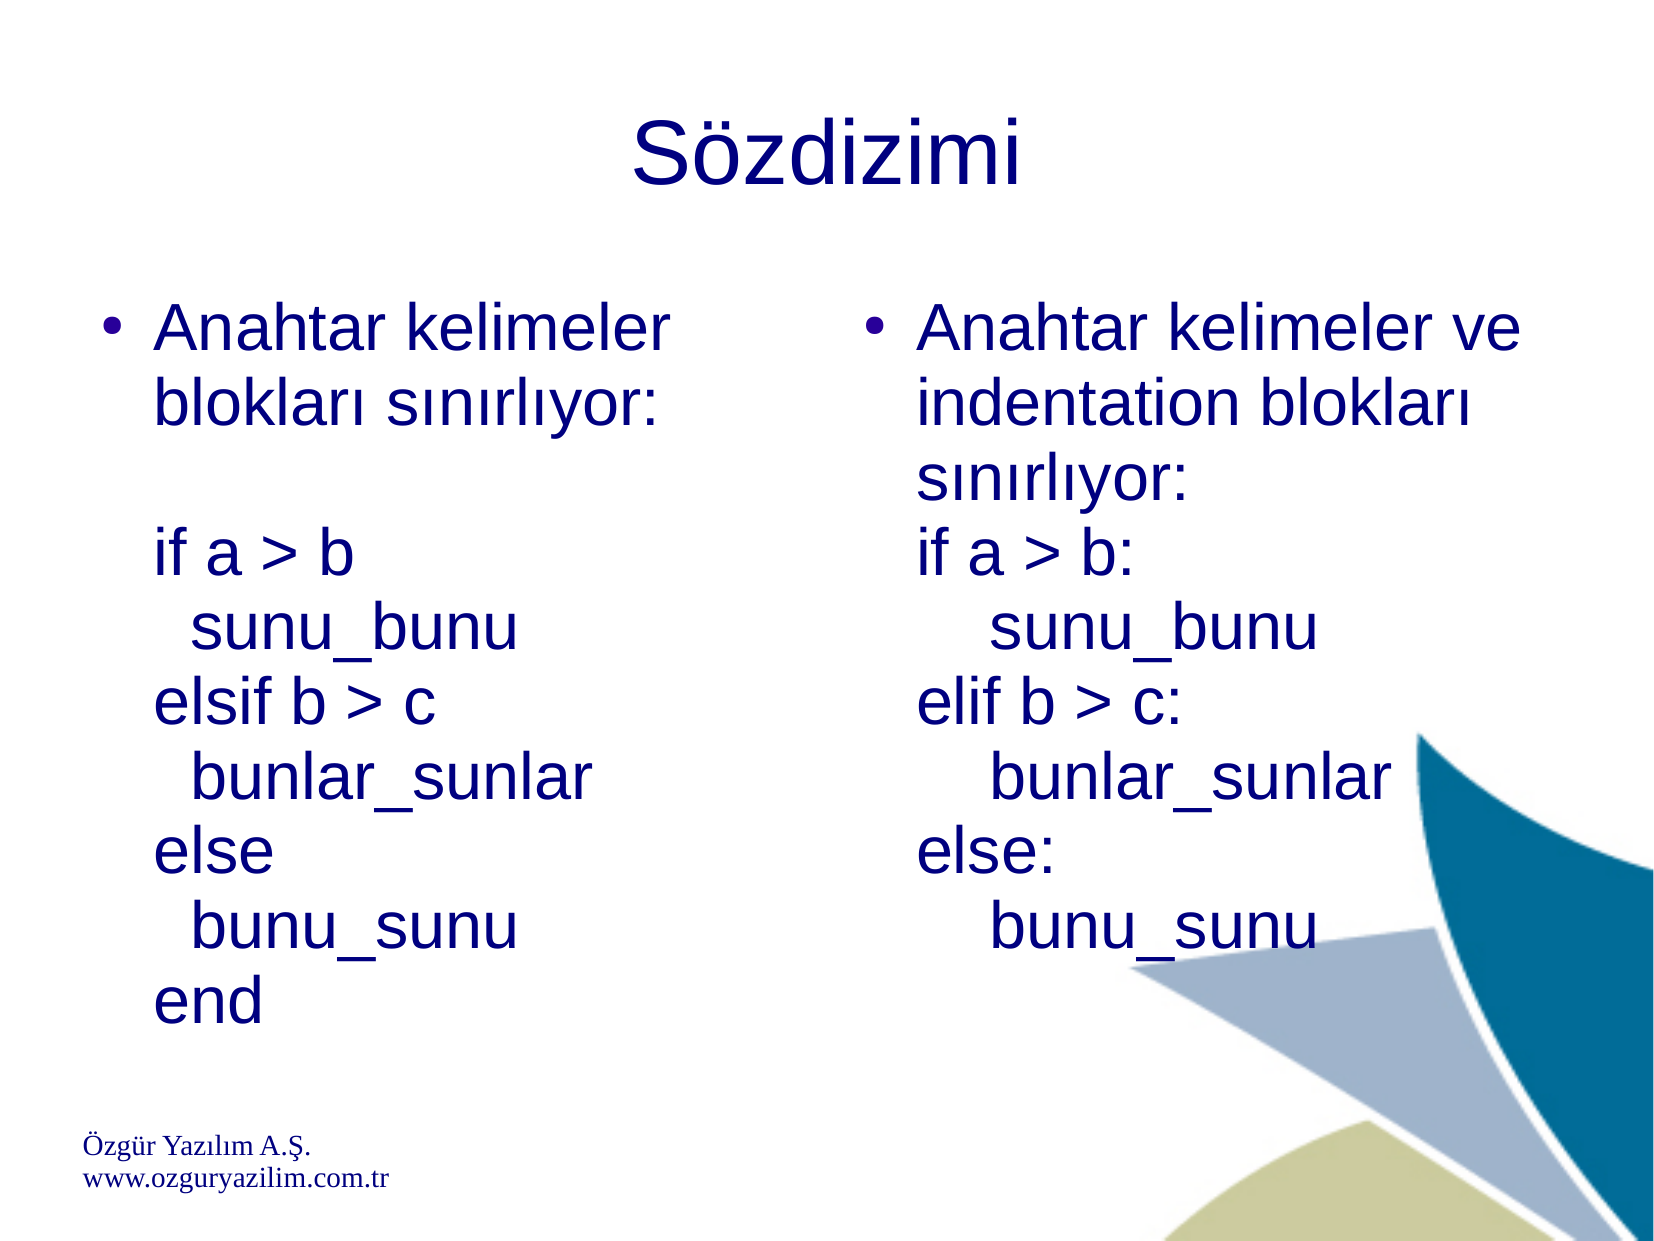

# Sözdizimi
Anahtar kelimeler blokları sınırlıyor:
if a > b
 sunu_bunu
elsif b > c
 bunlar_sunlar
else
 bunu_sunu
end
Anahtar kelimeler ve indentation blokları sınırlıyor:
if a > b:
	sunu_bunu
elif b > c:
	bunlar_sunlar
else:
	bunu_sunu